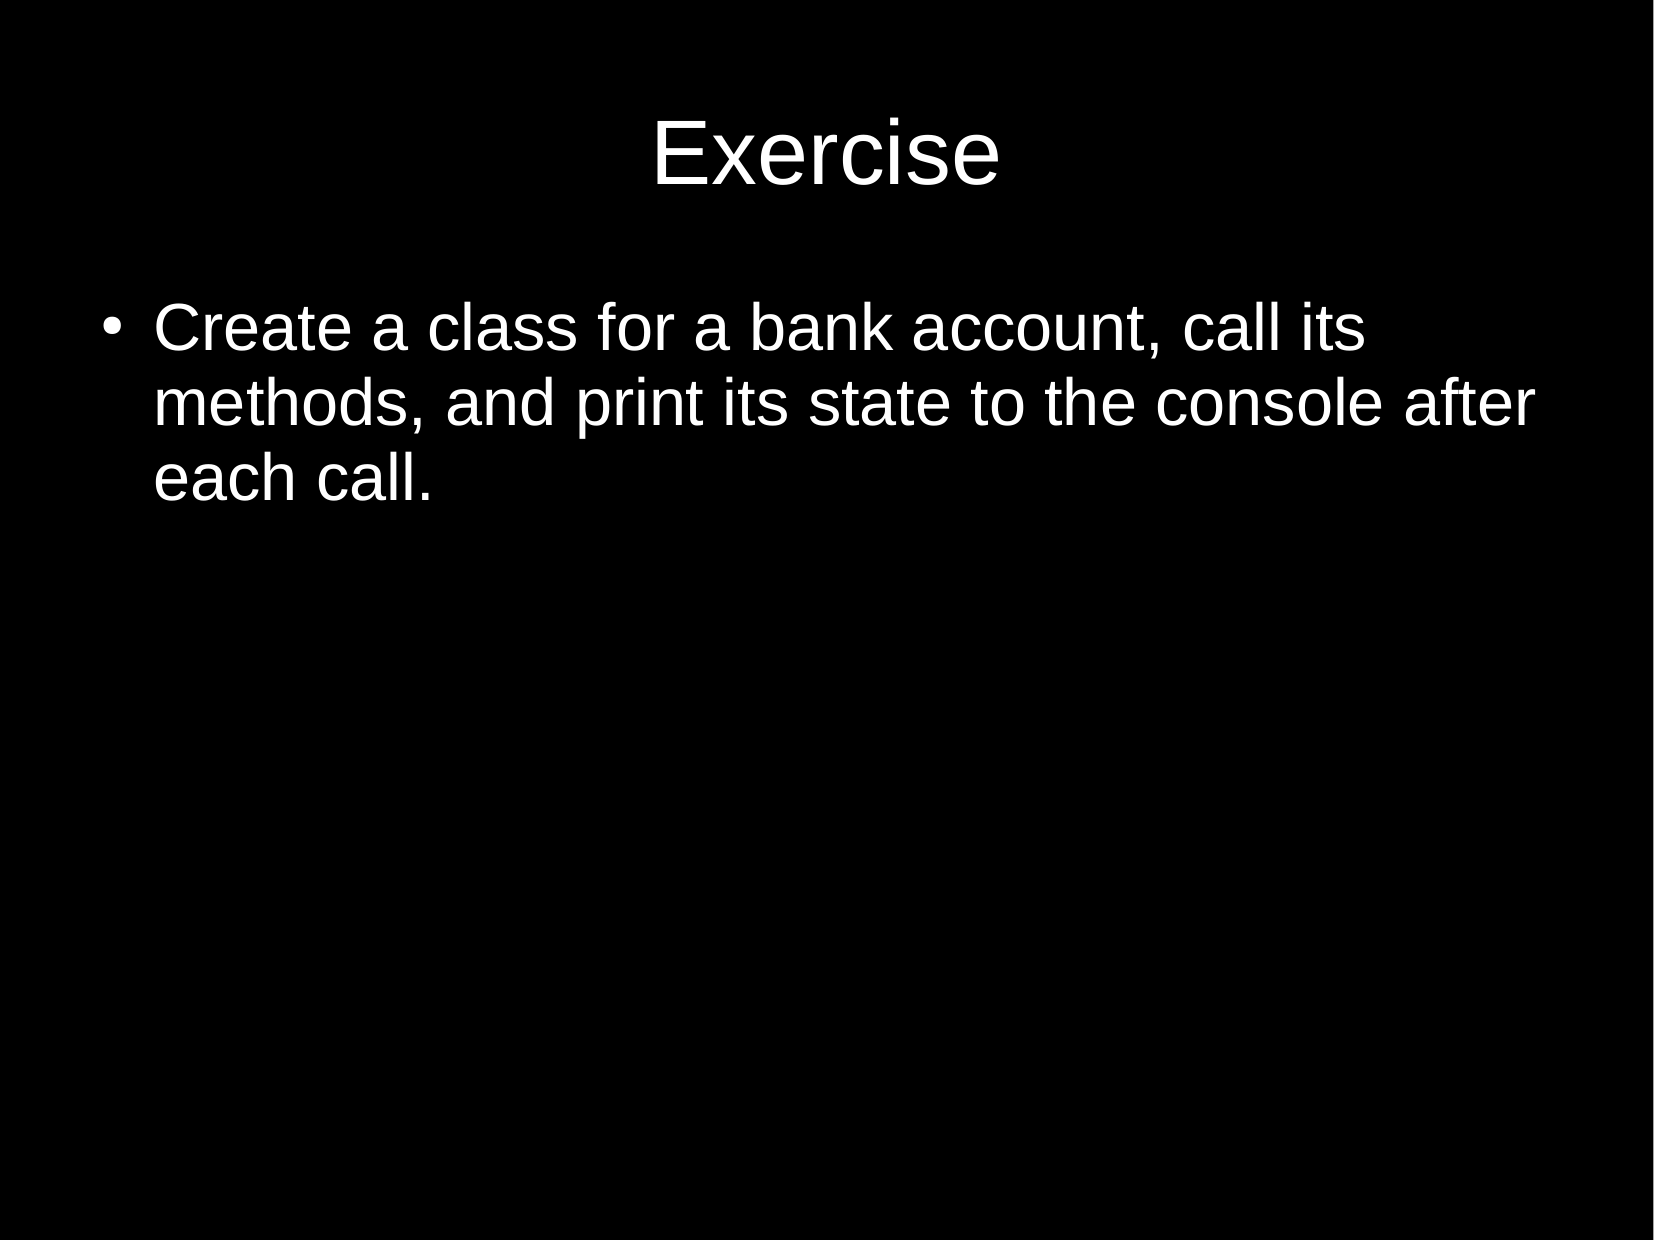

# Exercise
Create a class for a bank account, call its methods, and print its state to the console after each call.